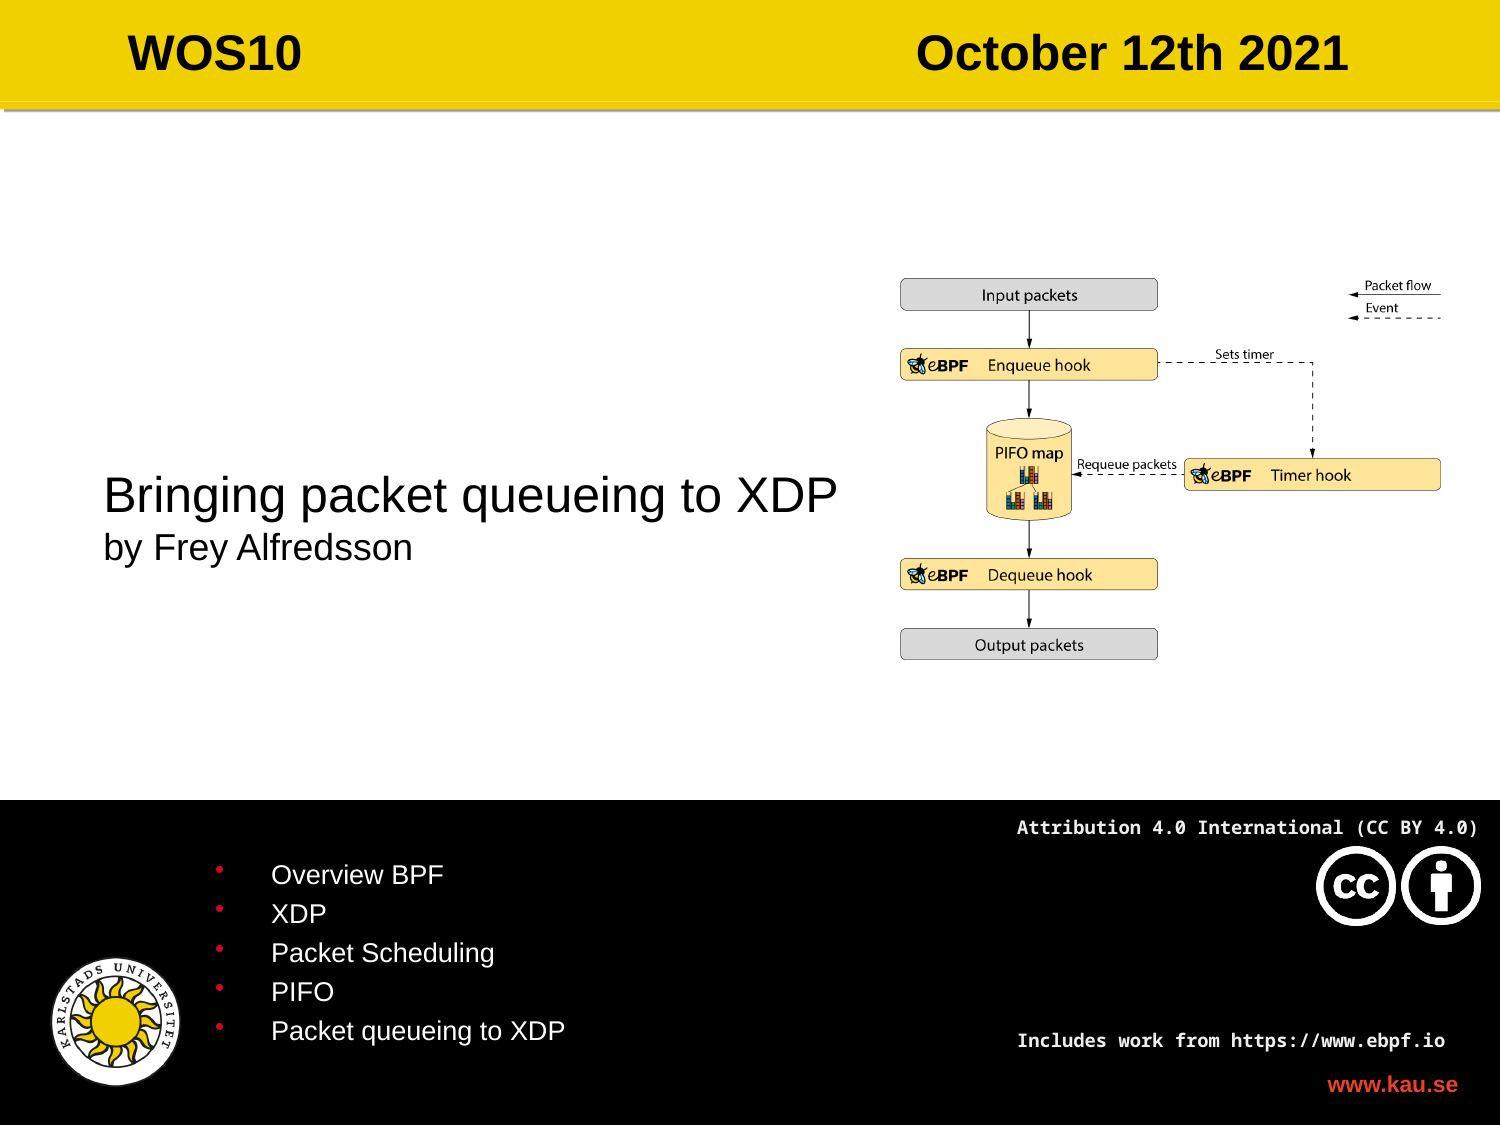

# WOS10 October 12th 2021
Bringing packet queueing to XDP
by Frey Alfredsson
Attribution 4.0 International (CC BY 4.0)
Includes work from https://www.ebpf.io
c
Overview BPF
XDP
Packet Scheduling
PIFO
Packet queueing to XDP